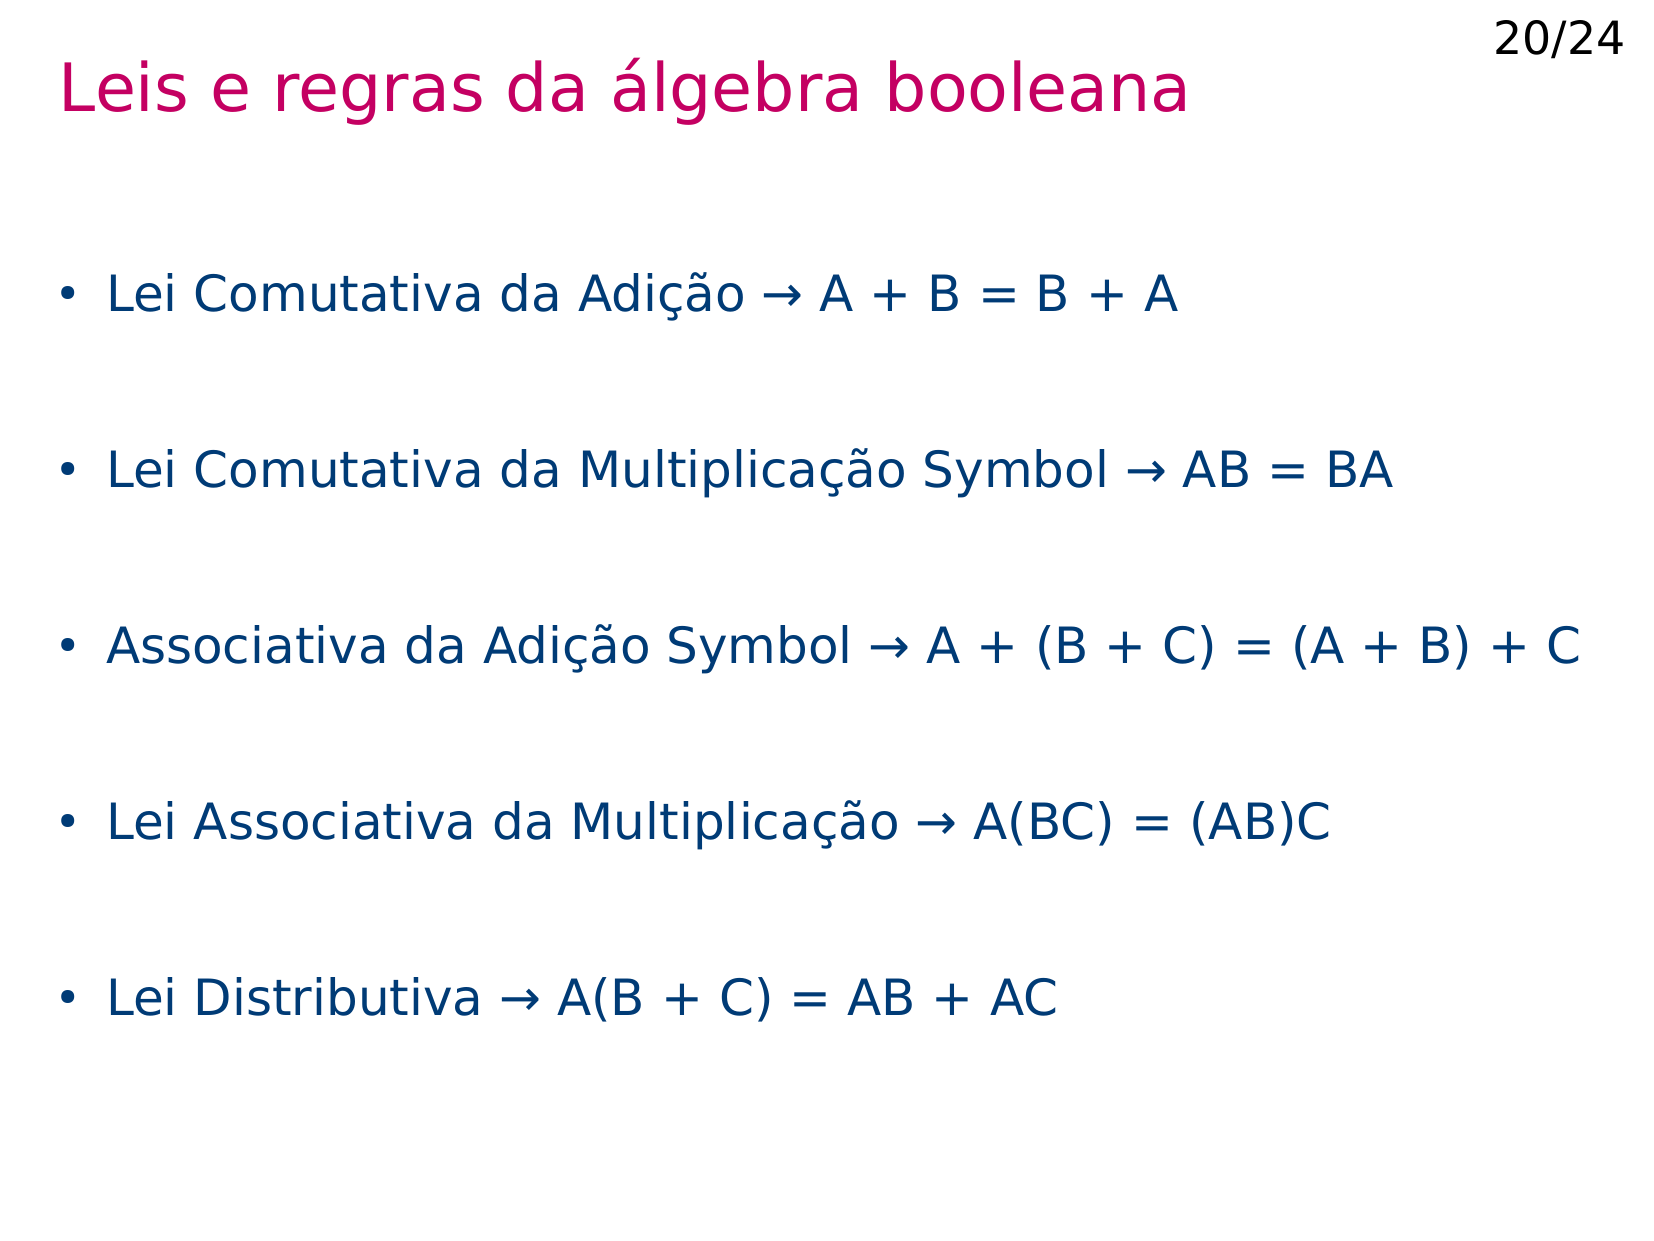

20
# Leis e regras da álgebra booleana
Lei Comutativa da Adição → A + B = B + A
Lei Comutativa da Multiplicação Symbol → AB = BA
Associativa da Adição Symbol → A + (B + C) = (A + B) + C
Lei Associativa da Multiplicação → A(BC) = (AB)C
Lei Distributiva → A(B + C) = AB + AC